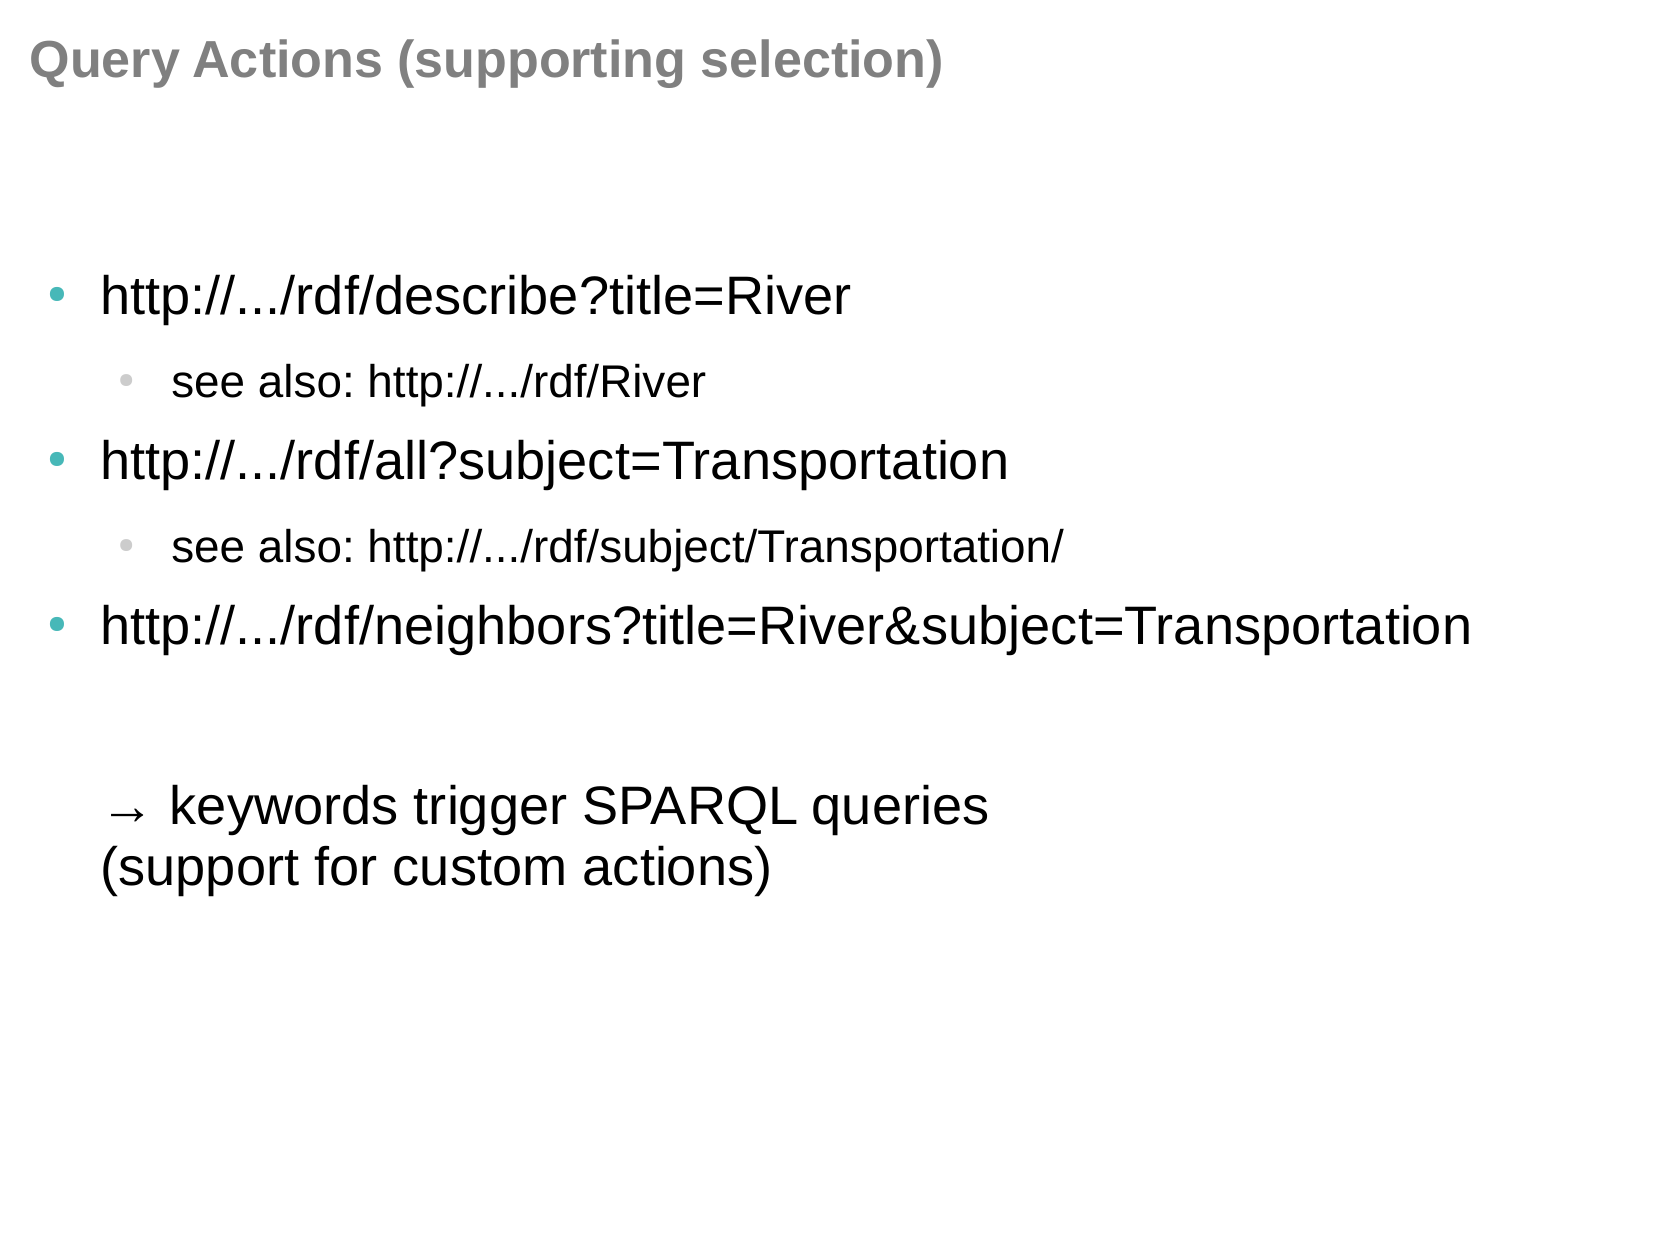

# Query Actions (supporting selection)
http://.../rdf/describe?title=River
see also: http://.../rdf/River
http://.../rdf/all?subject=Transportation
see also: http://.../rdf/subject/Transportation/
http://.../rdf/neighbors?title=River&subject=Transportation
→ keywords trigger SPARQL queries
(support for custom actions)